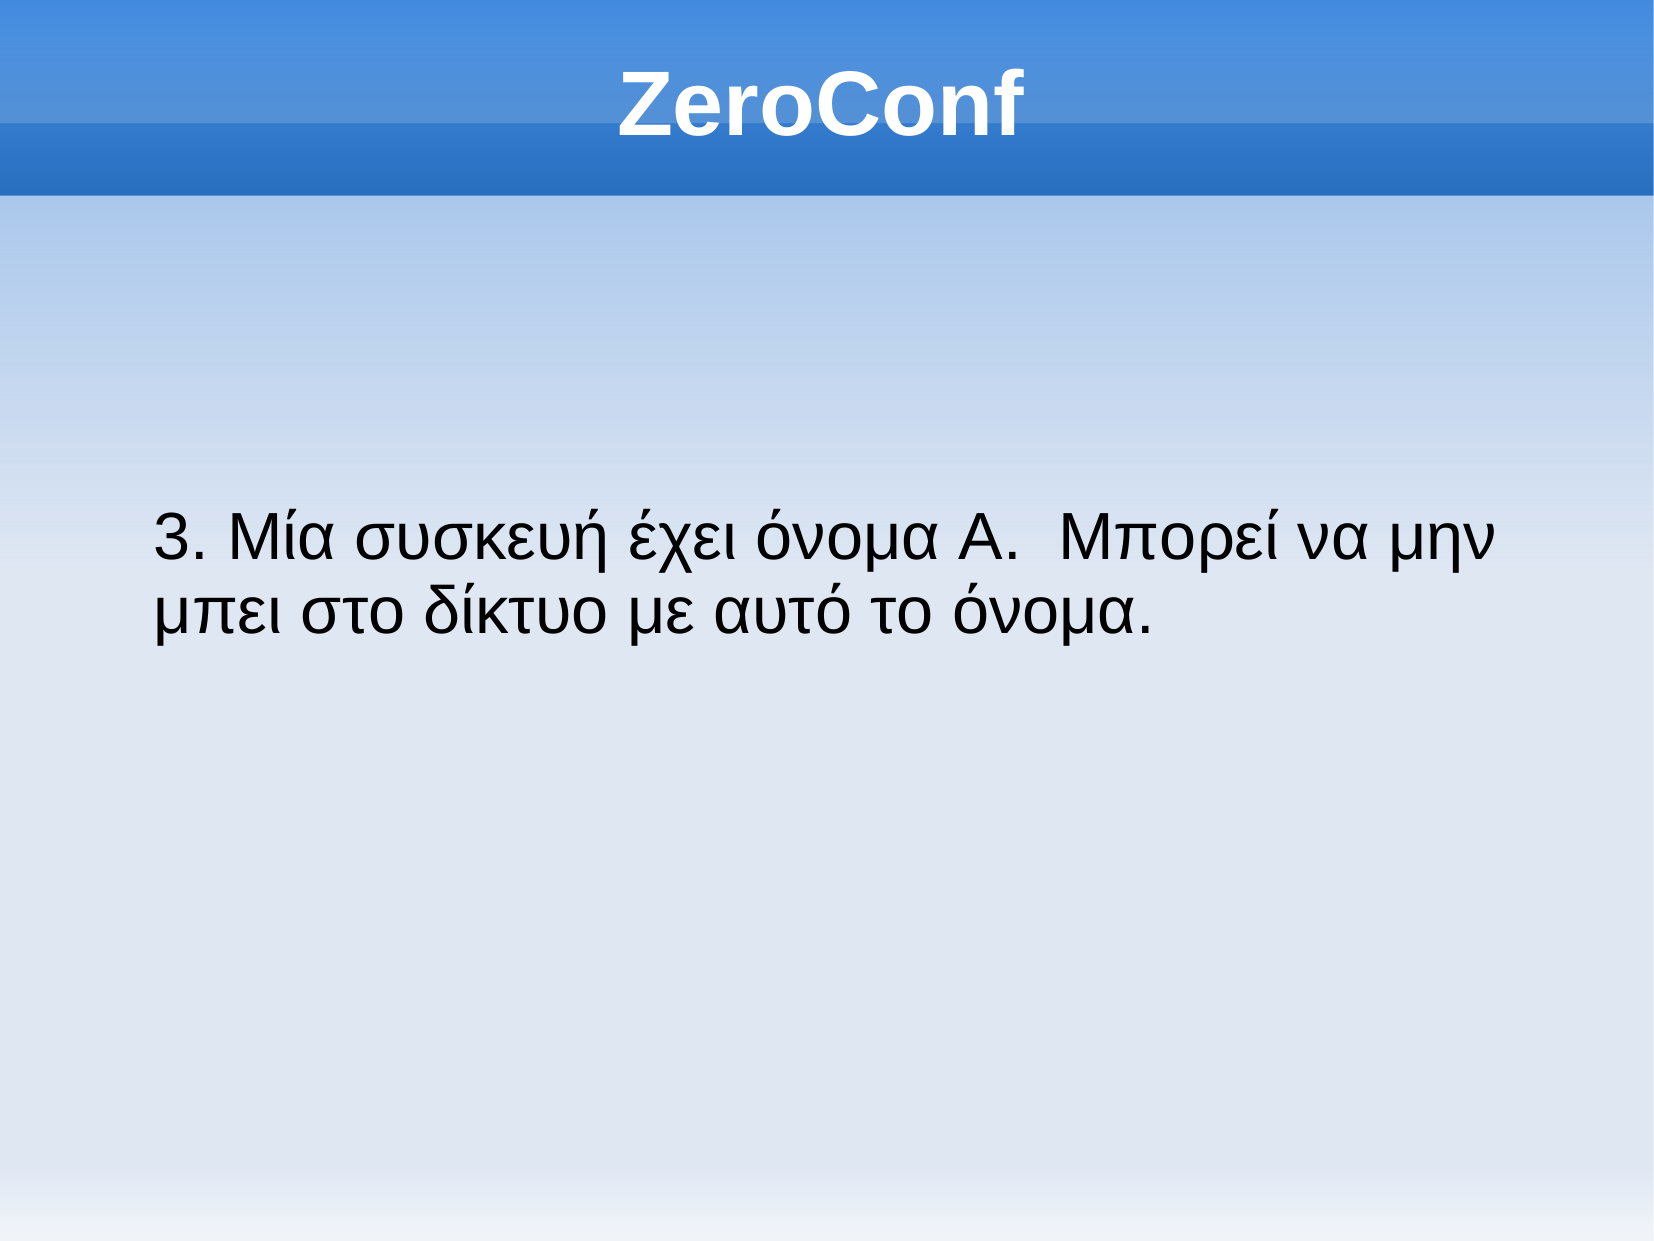

# ZeroConf
3. Μία συσκευή έχει όνομα Α. Μπορεί να μην μπει στο δίκτυο με αυτό το όνομα.